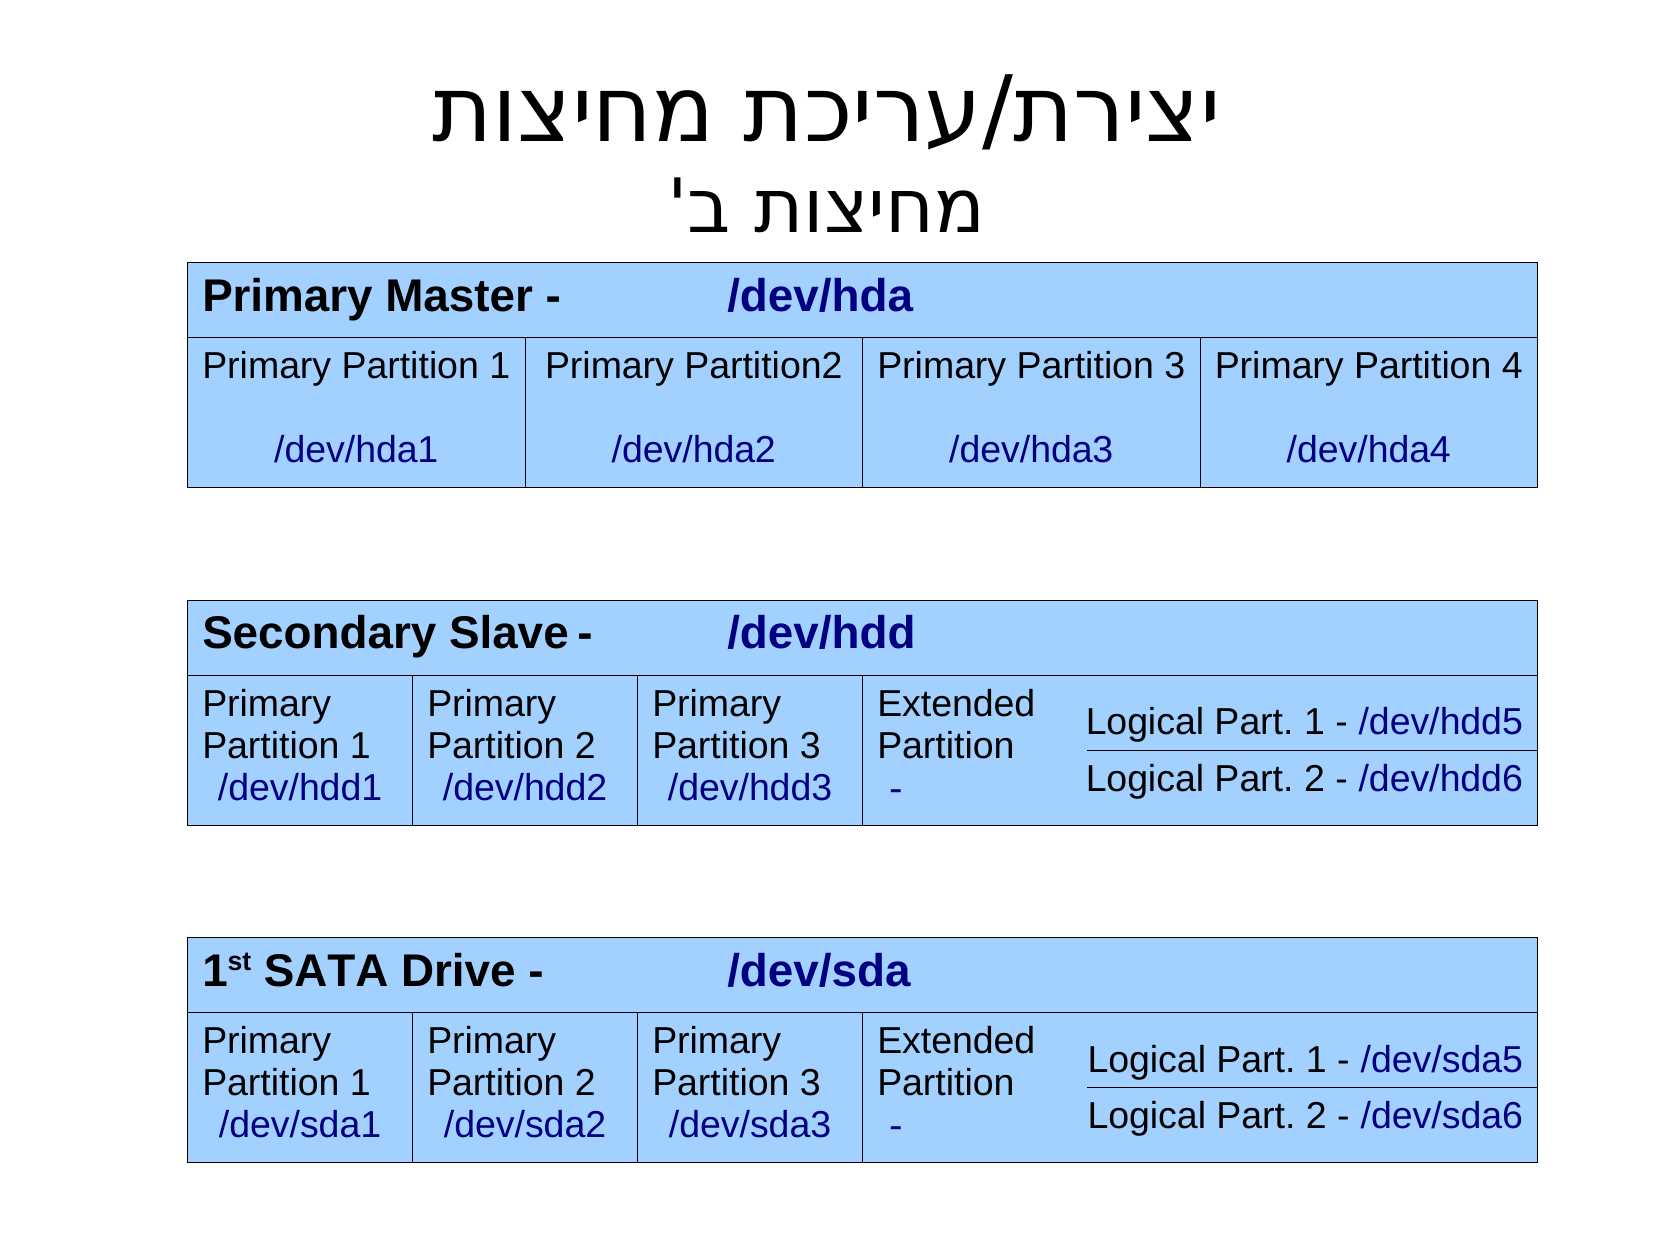

# יצירת/עריכת מחיצות מחיצות ב'
Primary Master -			/dev/hda
Primary Partition 1
/dev/hda1
Primary Partition2
/dev/hda2
Primary Partition 3
/dev/hda3
Primary Partition 4
/dev/hda4
Secondary Slave	-		/dev/hdd
Primary Partition 1
/dev/hdd1
Primary Partition 2
/dev/hdd2
Primary Partition 3
/dev/hdd3
Extended Partition
 -
Logical Part. 1 - /dev/hdd5
Logical Part. 2 - /dev/hdd6
1st SATA Drive -			/dev/sda
Primary Partition 1
/dev/sda1
Primary Partition 2
/dev/sda2
Primary Partition 3
/dev/sda3
Extended Partition
 -
Logical Part. 1 - /dev/sda5
Logical Part. 2 - /dev/sda6